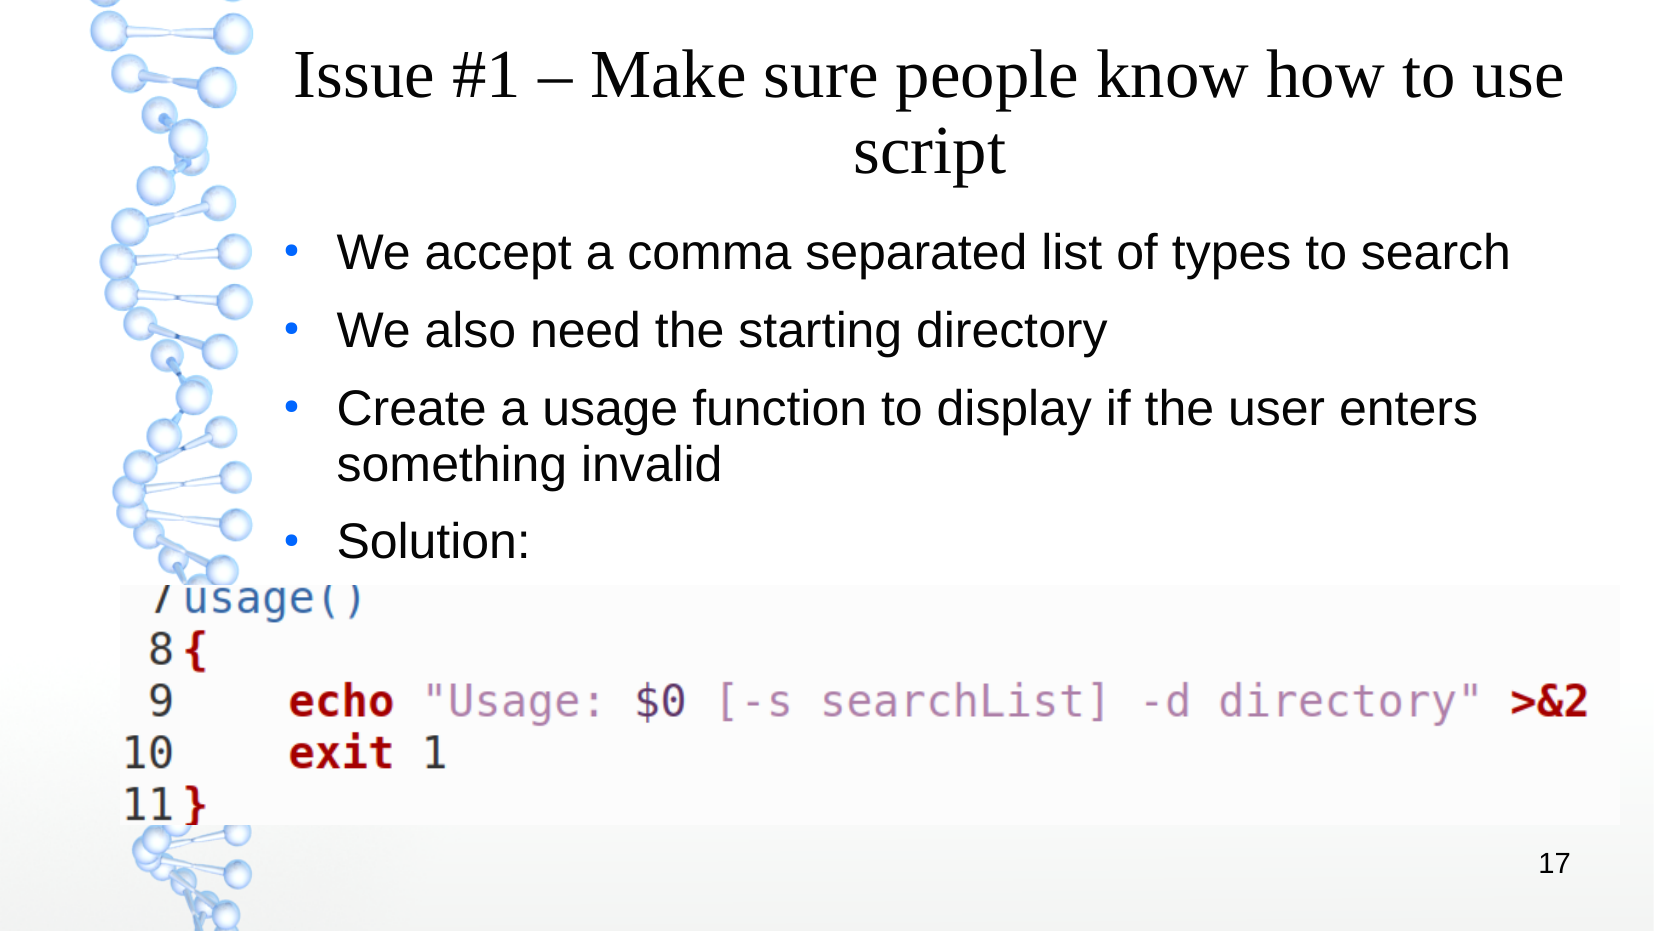

# Issue #1 – Make sure people know how to use script
We accept a comma separated list of types to search
We also need the starting directory
Create a usage function to display if the user enters something invalid
Solution:
17